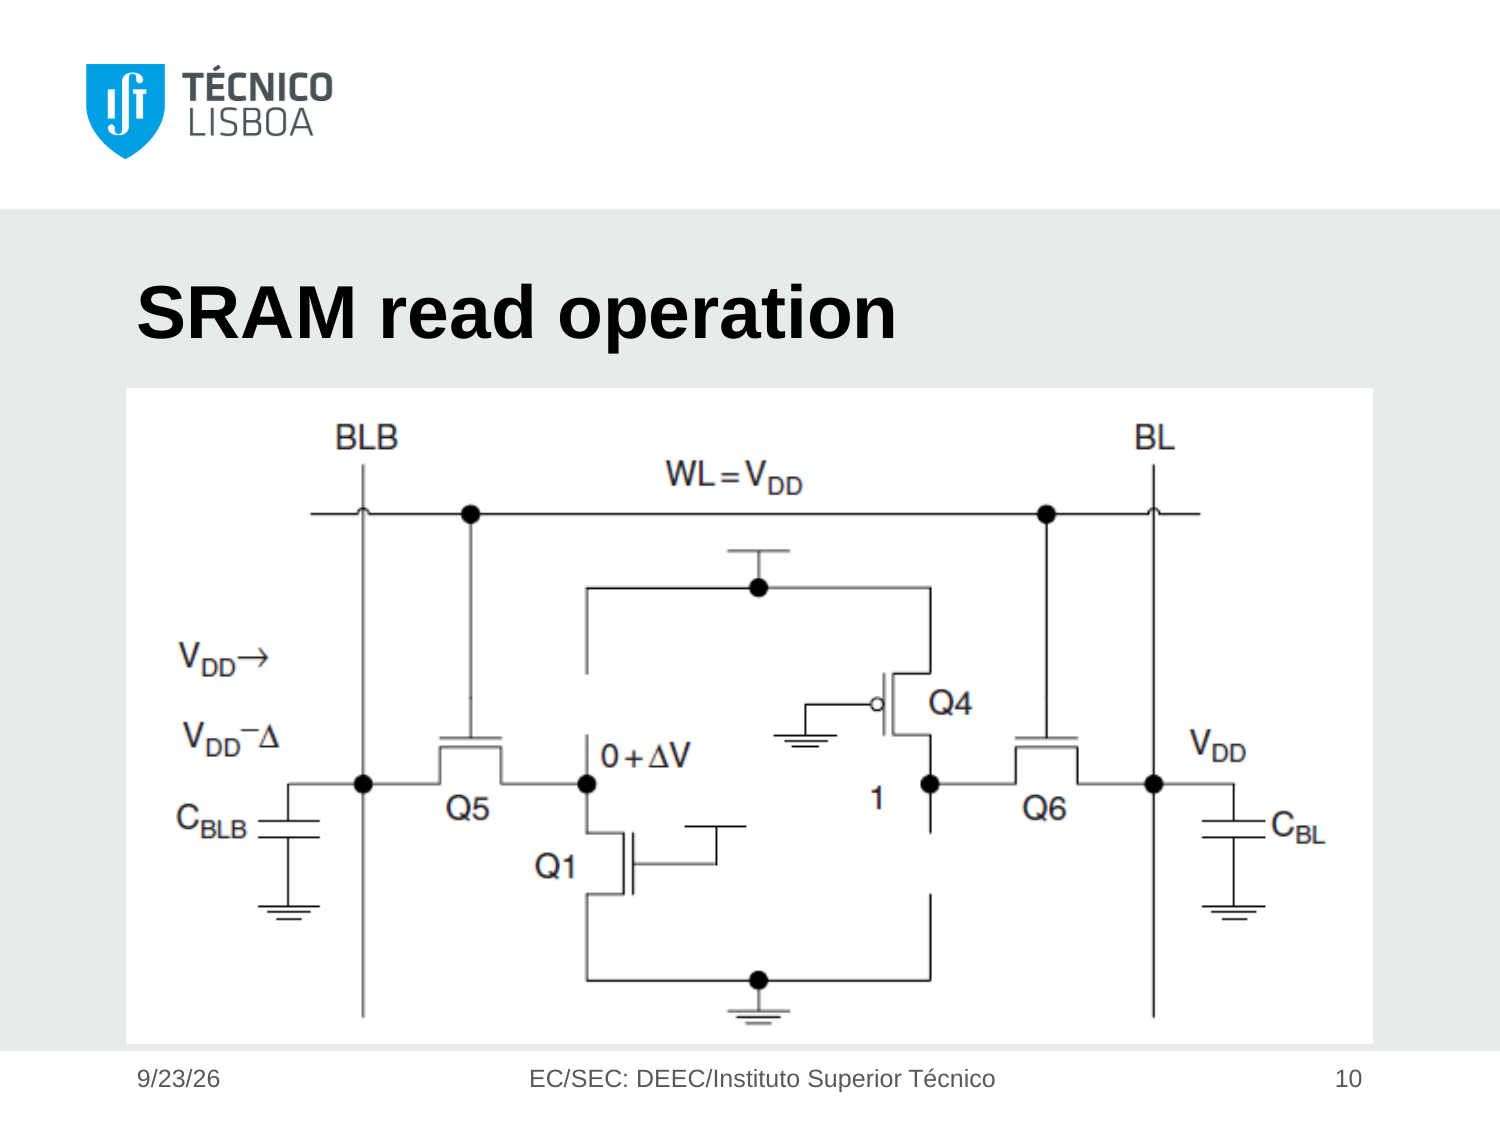

# SRAM read operation
EC/SEC: DEEC/Instituto Superior Técnico